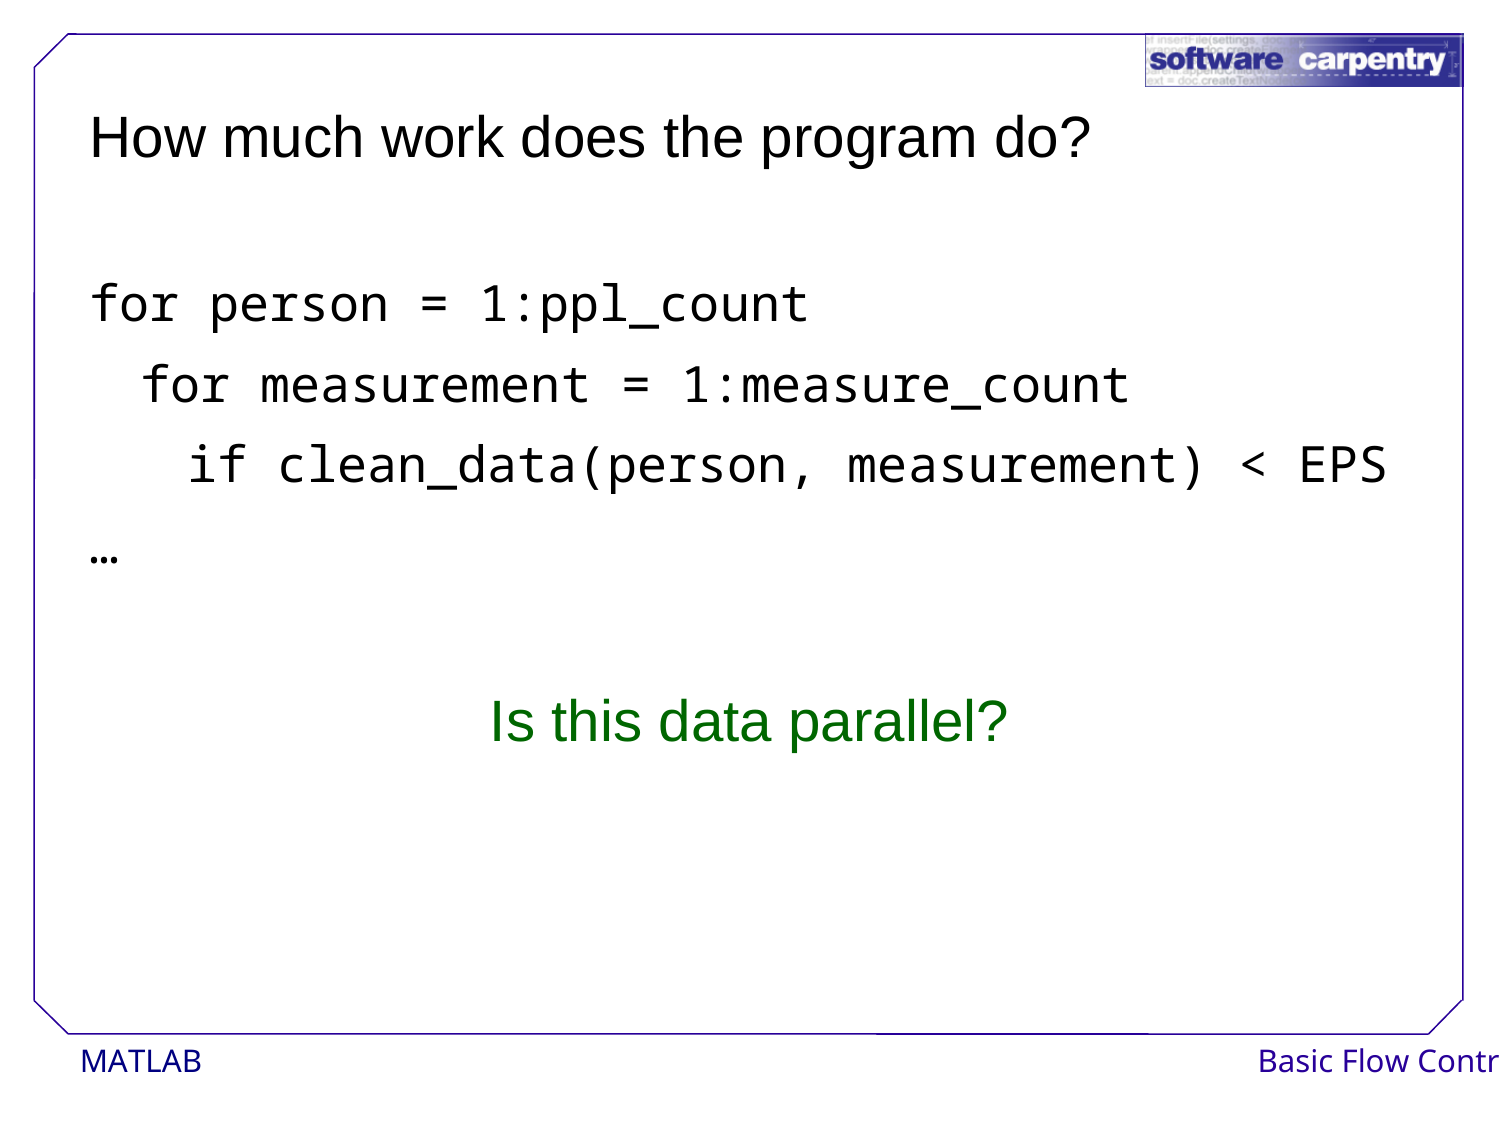

# How much work does the program do?
for person = 1:ppl_count
	for measurement = 1:measure_count
		 if clean_data(person, measurement) < EPS
…
Is this data parallel?